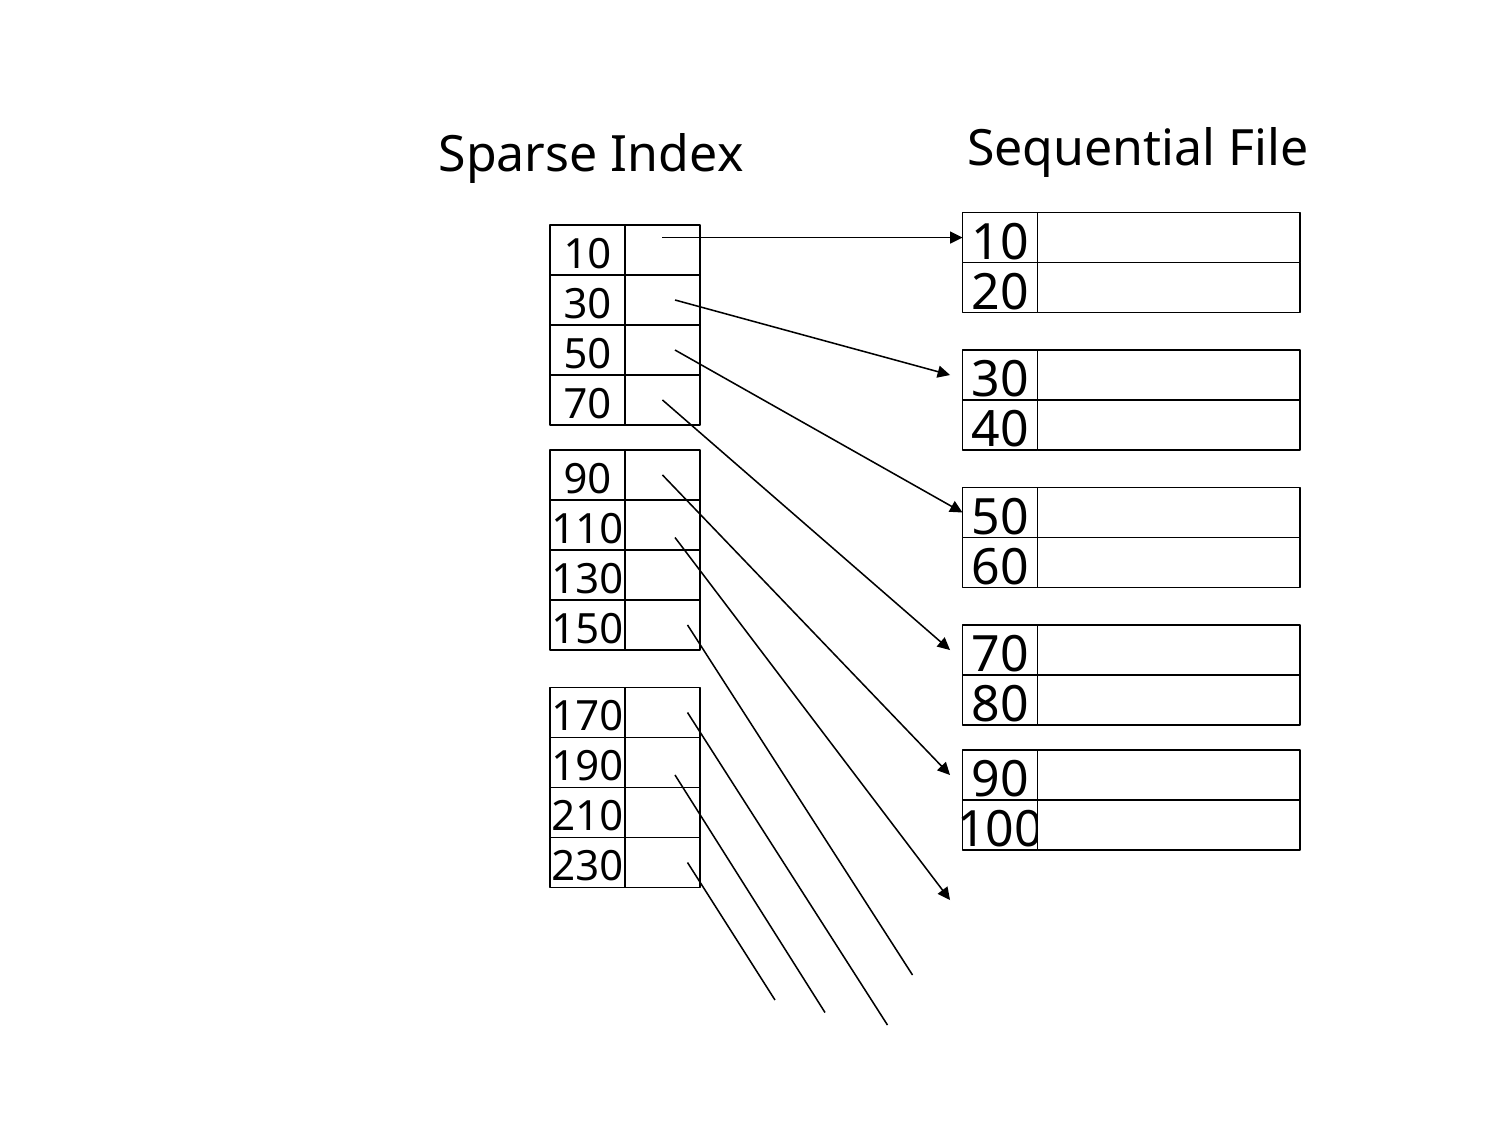

Sequential File
Sparse Index
10
20
10
30
50
70
30
40
90
110
130
150
50
60
70
80
170
190
210
230
90
100